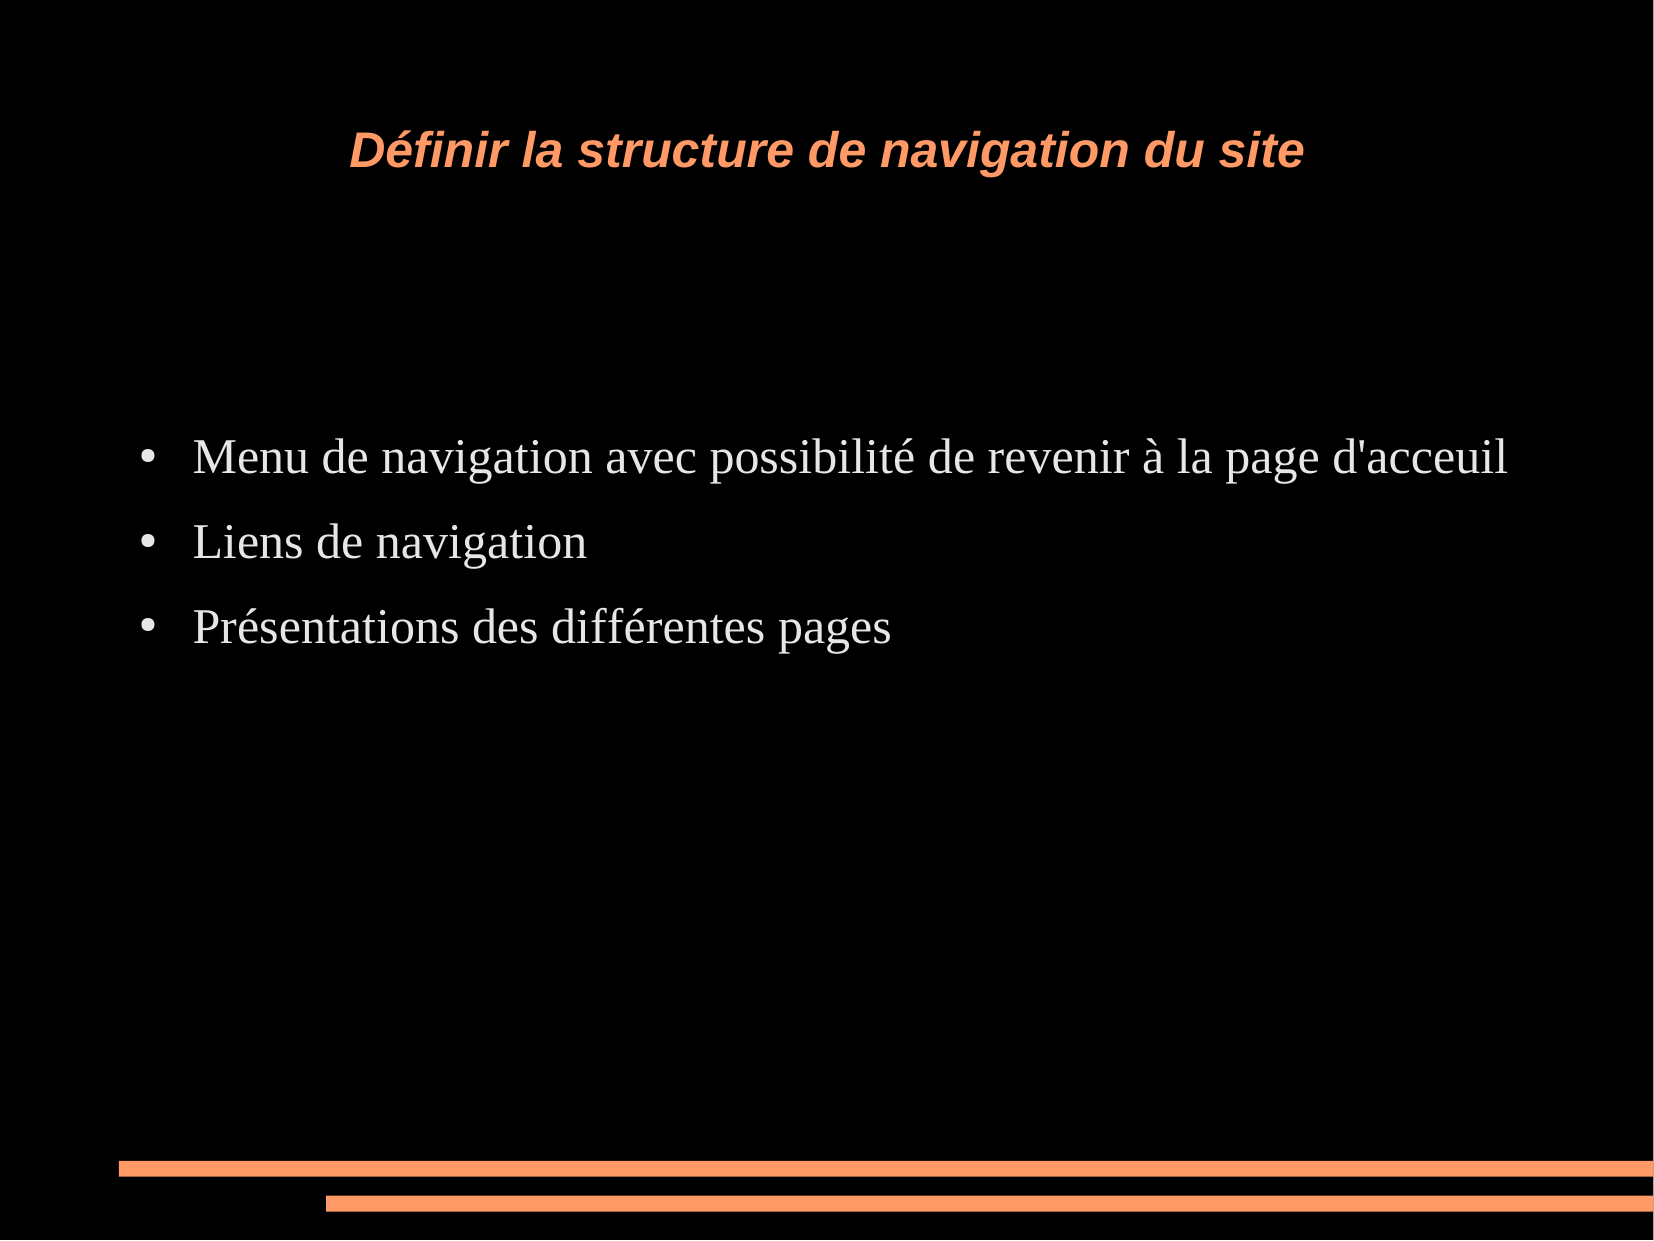

# Définir la structure de navigation du site
Menu de navigation avec possibilité de revenir à la page d'acceuil
Liens de navigation
Présentations des différentes pages